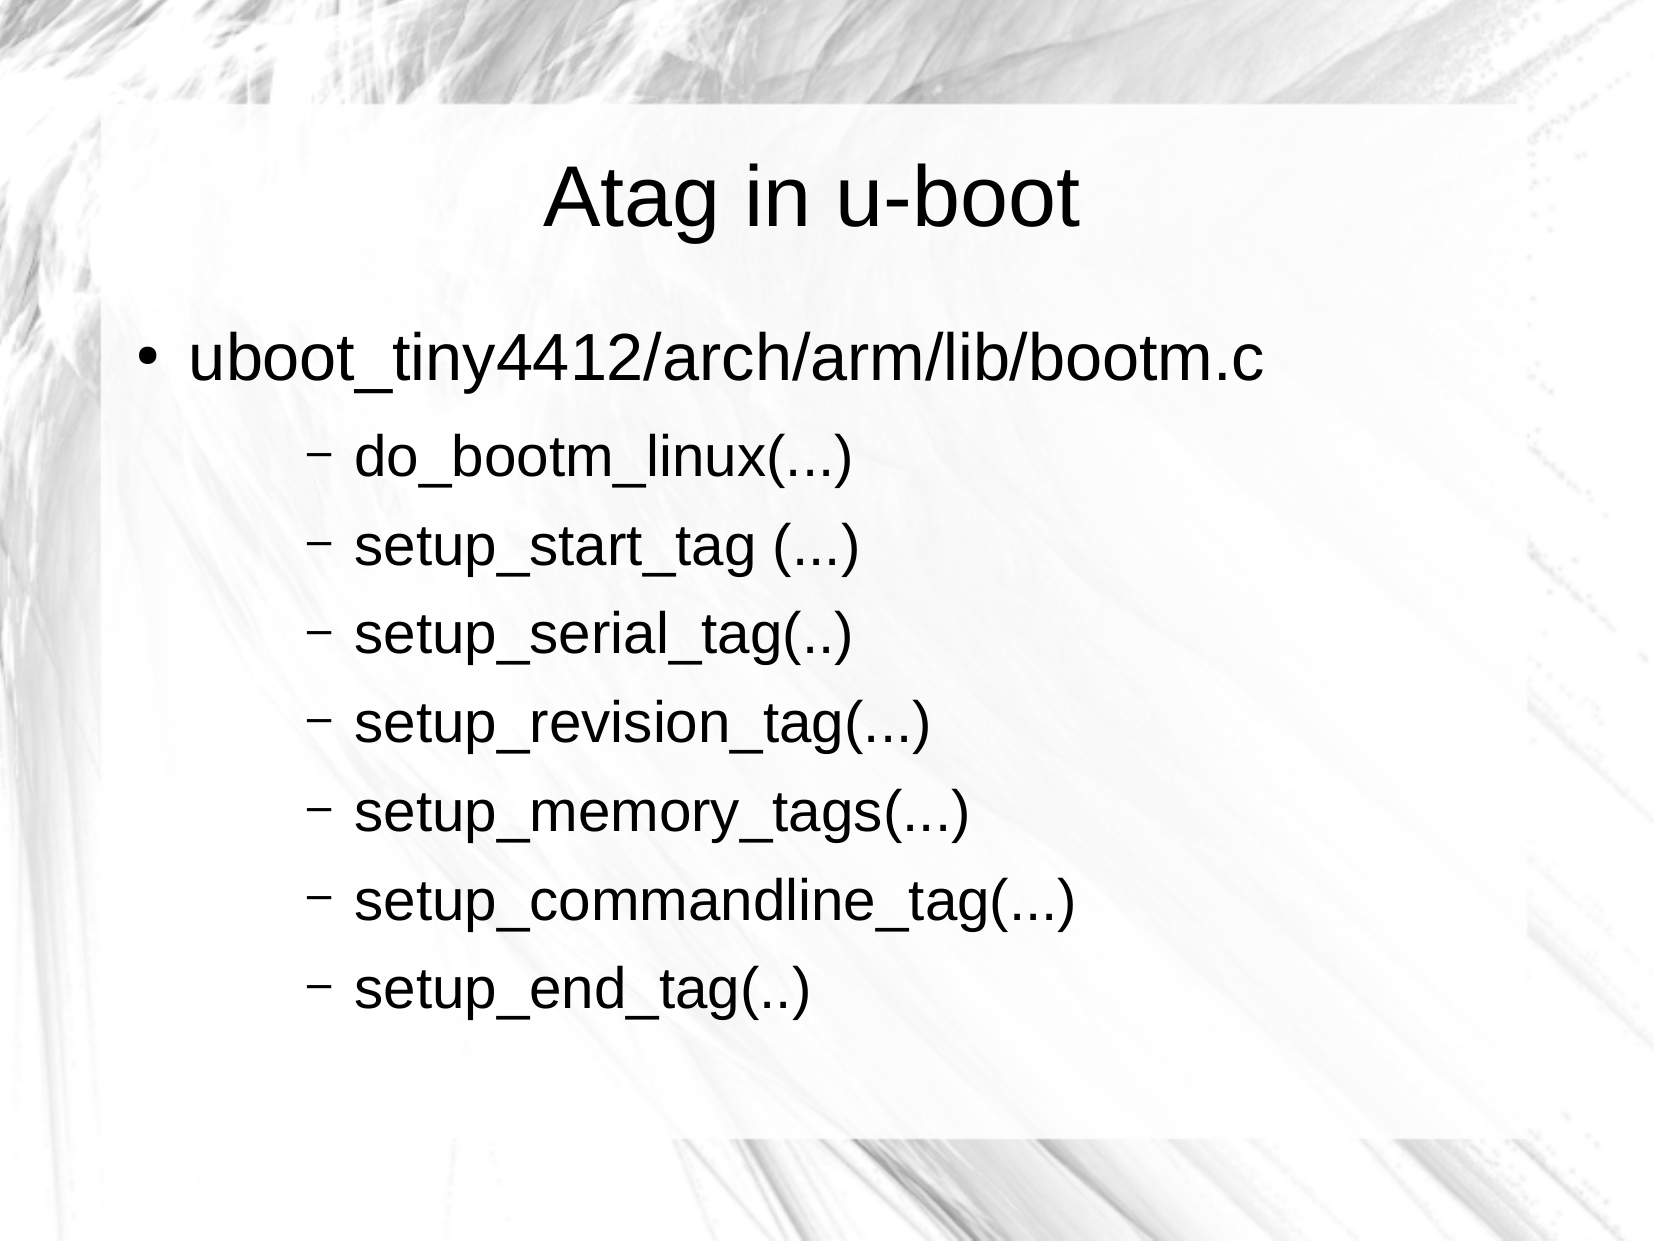

# Atag in u-boot
uboot_tiny4412/arch/arm/lib/bootm.c
do_bootm_linux(...)
setup_start_tag (...)
setup_serial_tag(..)
setup_revision_tag(...)
setup_memory_tags(...)
setup_commandline_tag(...)
setup_end_tag(..)